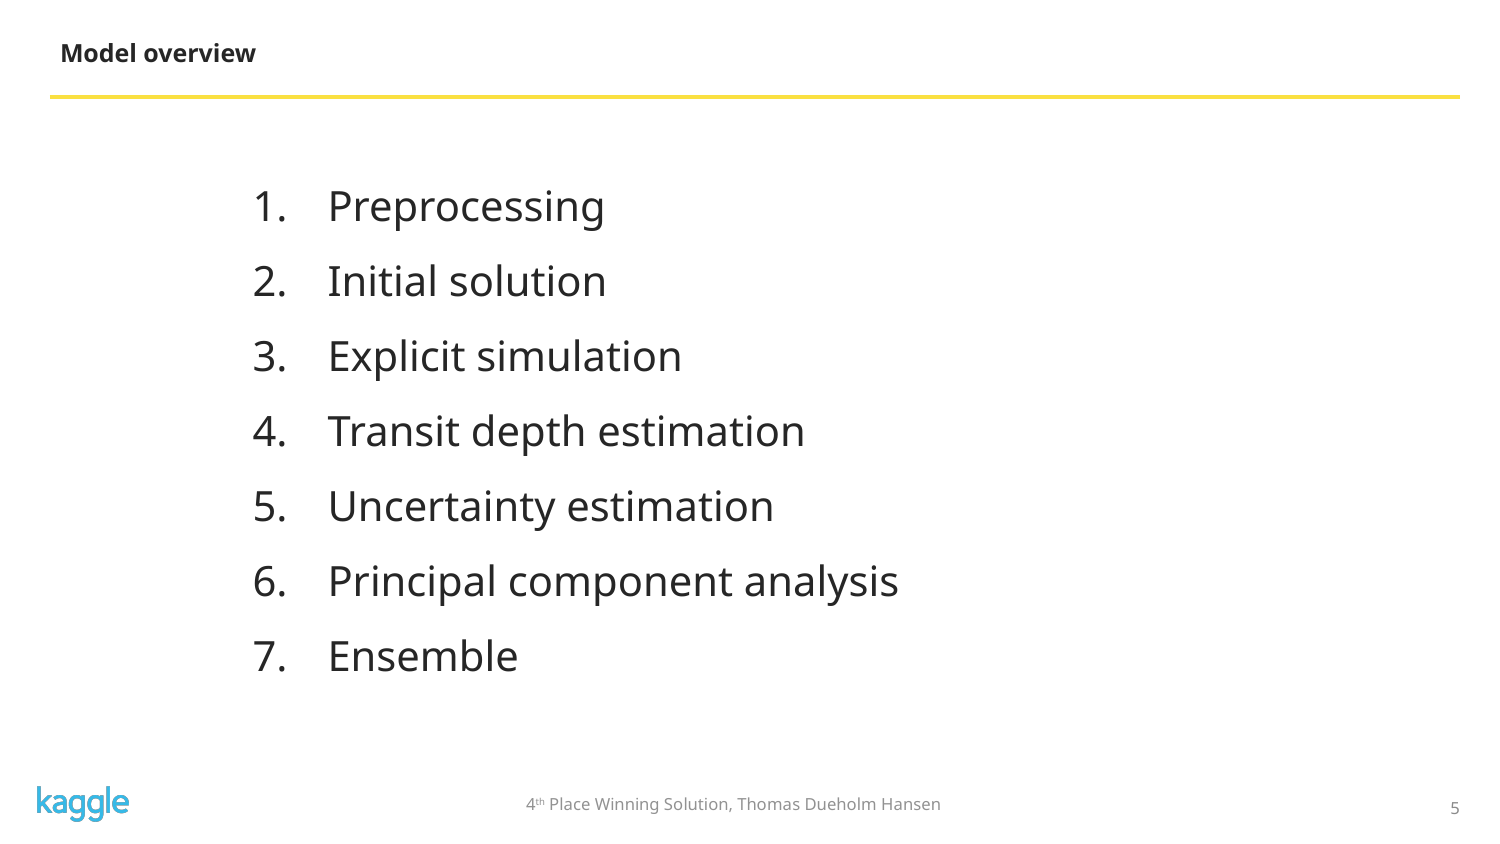

Model overview
Preprocessing
Initial solution
Explicit simulation
Transit depth estimation
Uncertainty estimation
Principal component analysis
Ensemble